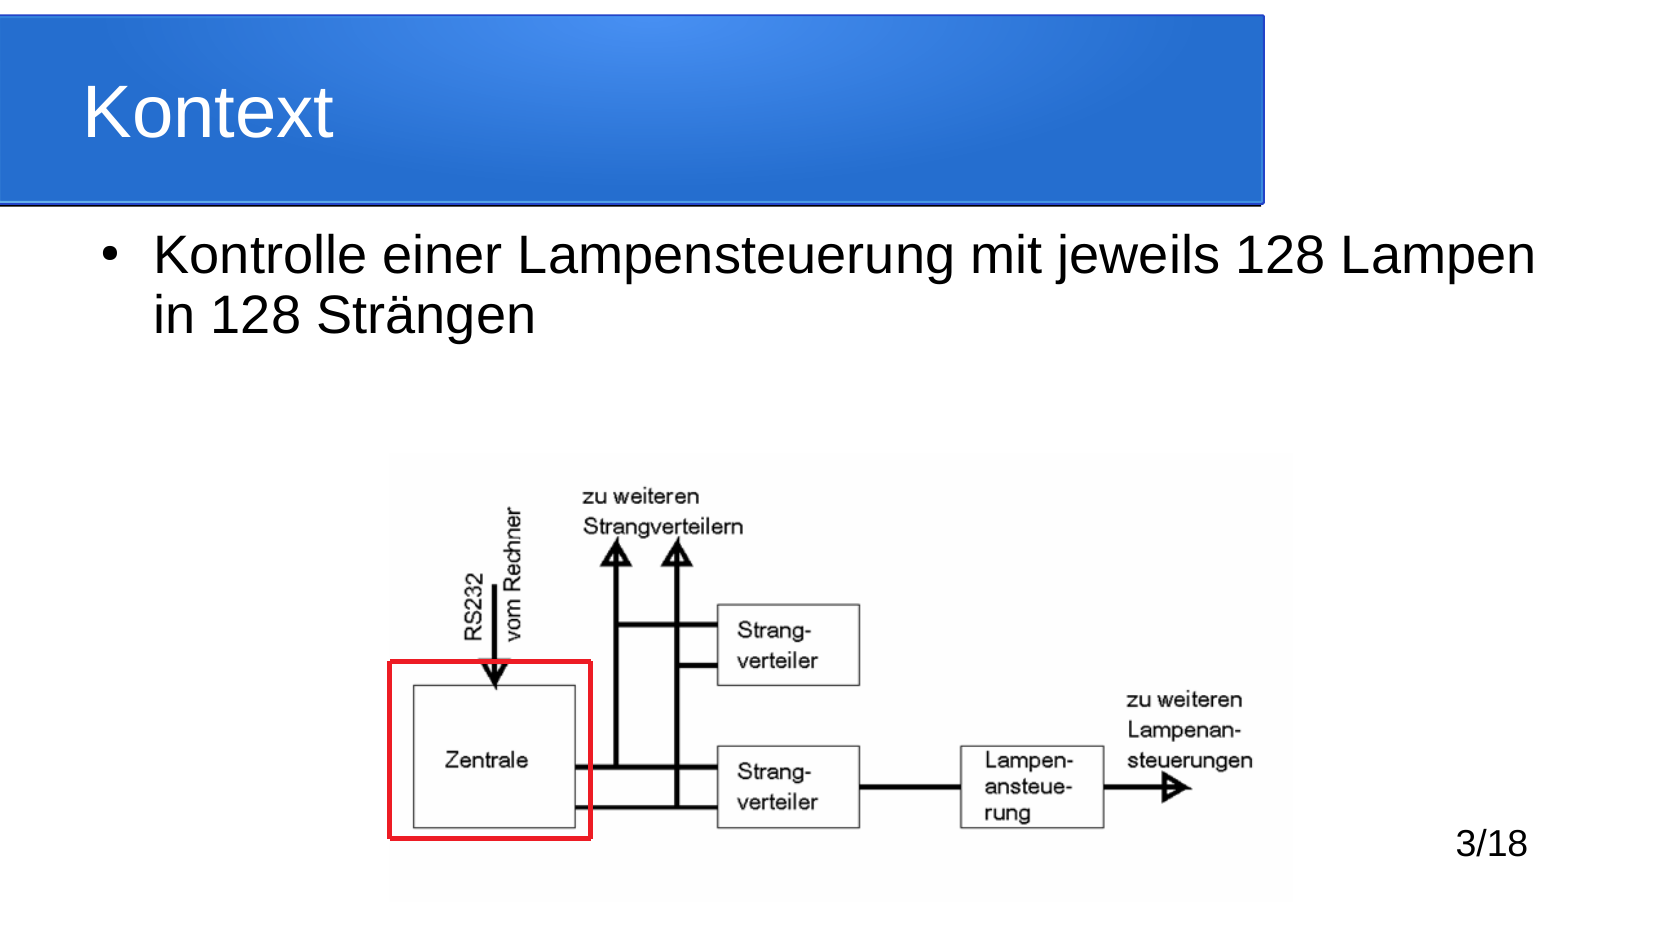

# Kontext
Kontrolle einer Lampensteuerung mit jeweils 128 Lampen in 128 Strängen
3/18